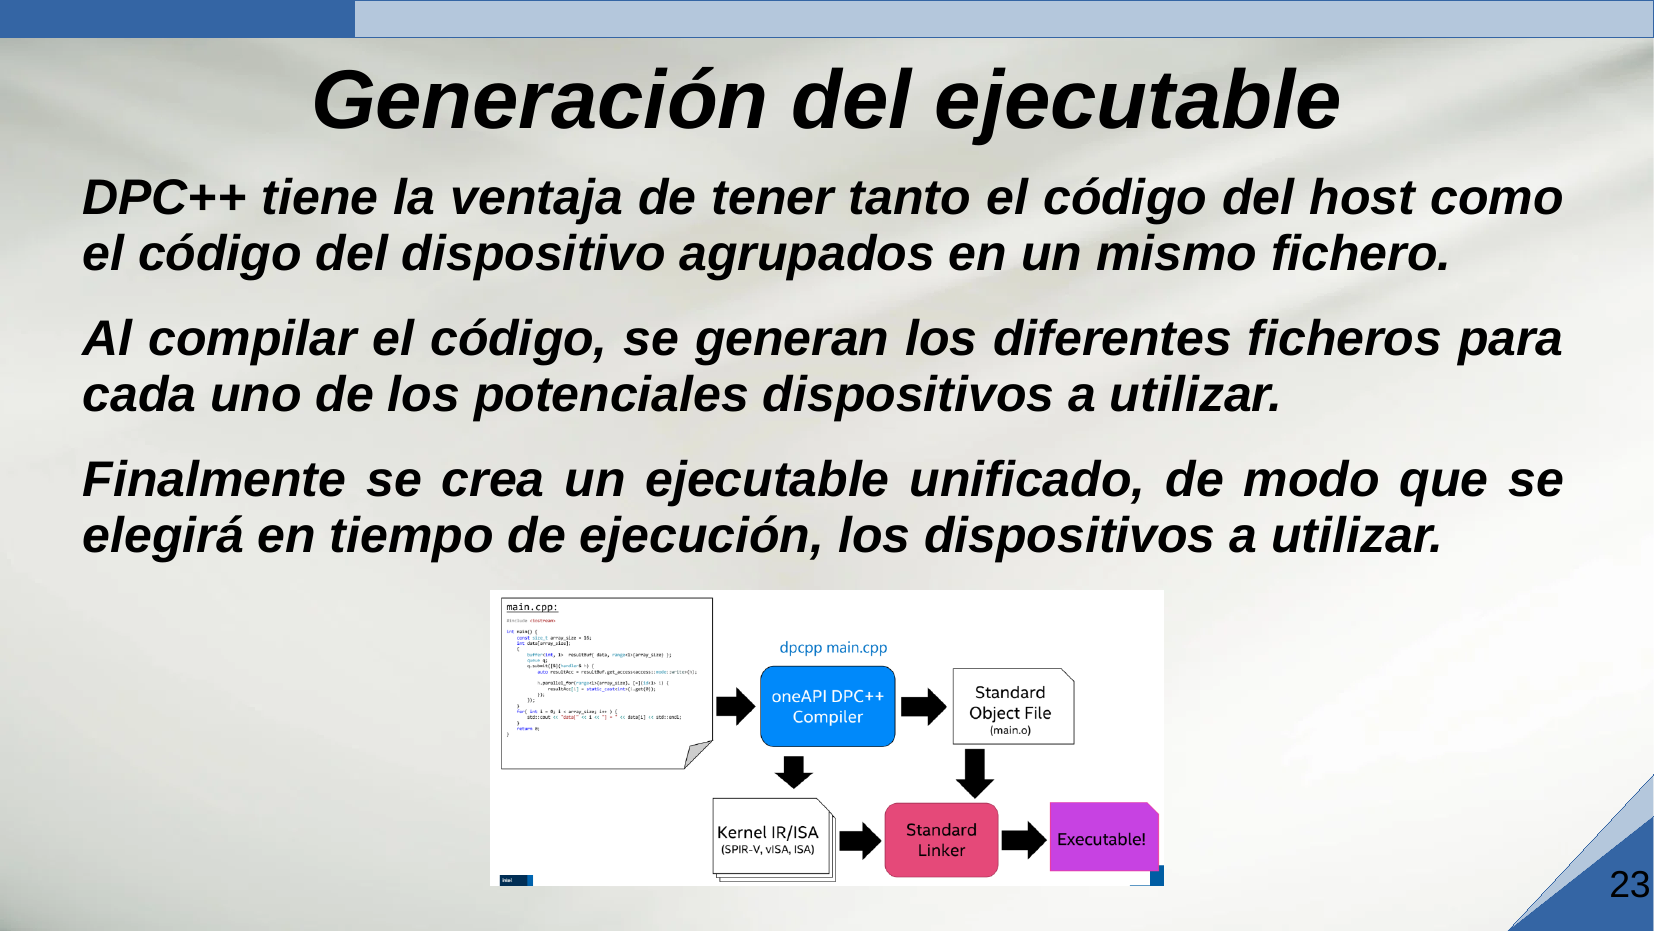

Generación del ejecutable
# DPC++ tiene la ventaja de tener tanto el código del host como el código del dispositivo agrupados en un mismo fichero.
Al compilar el código, se generan los diferentes ficheros para cada uno de los potenciales dispositivos a utilizar.
Finalmente se crea un ejecutable unificado, de modo que se elegirá en tiempo de ejecución, los dispositivos a utilizar.